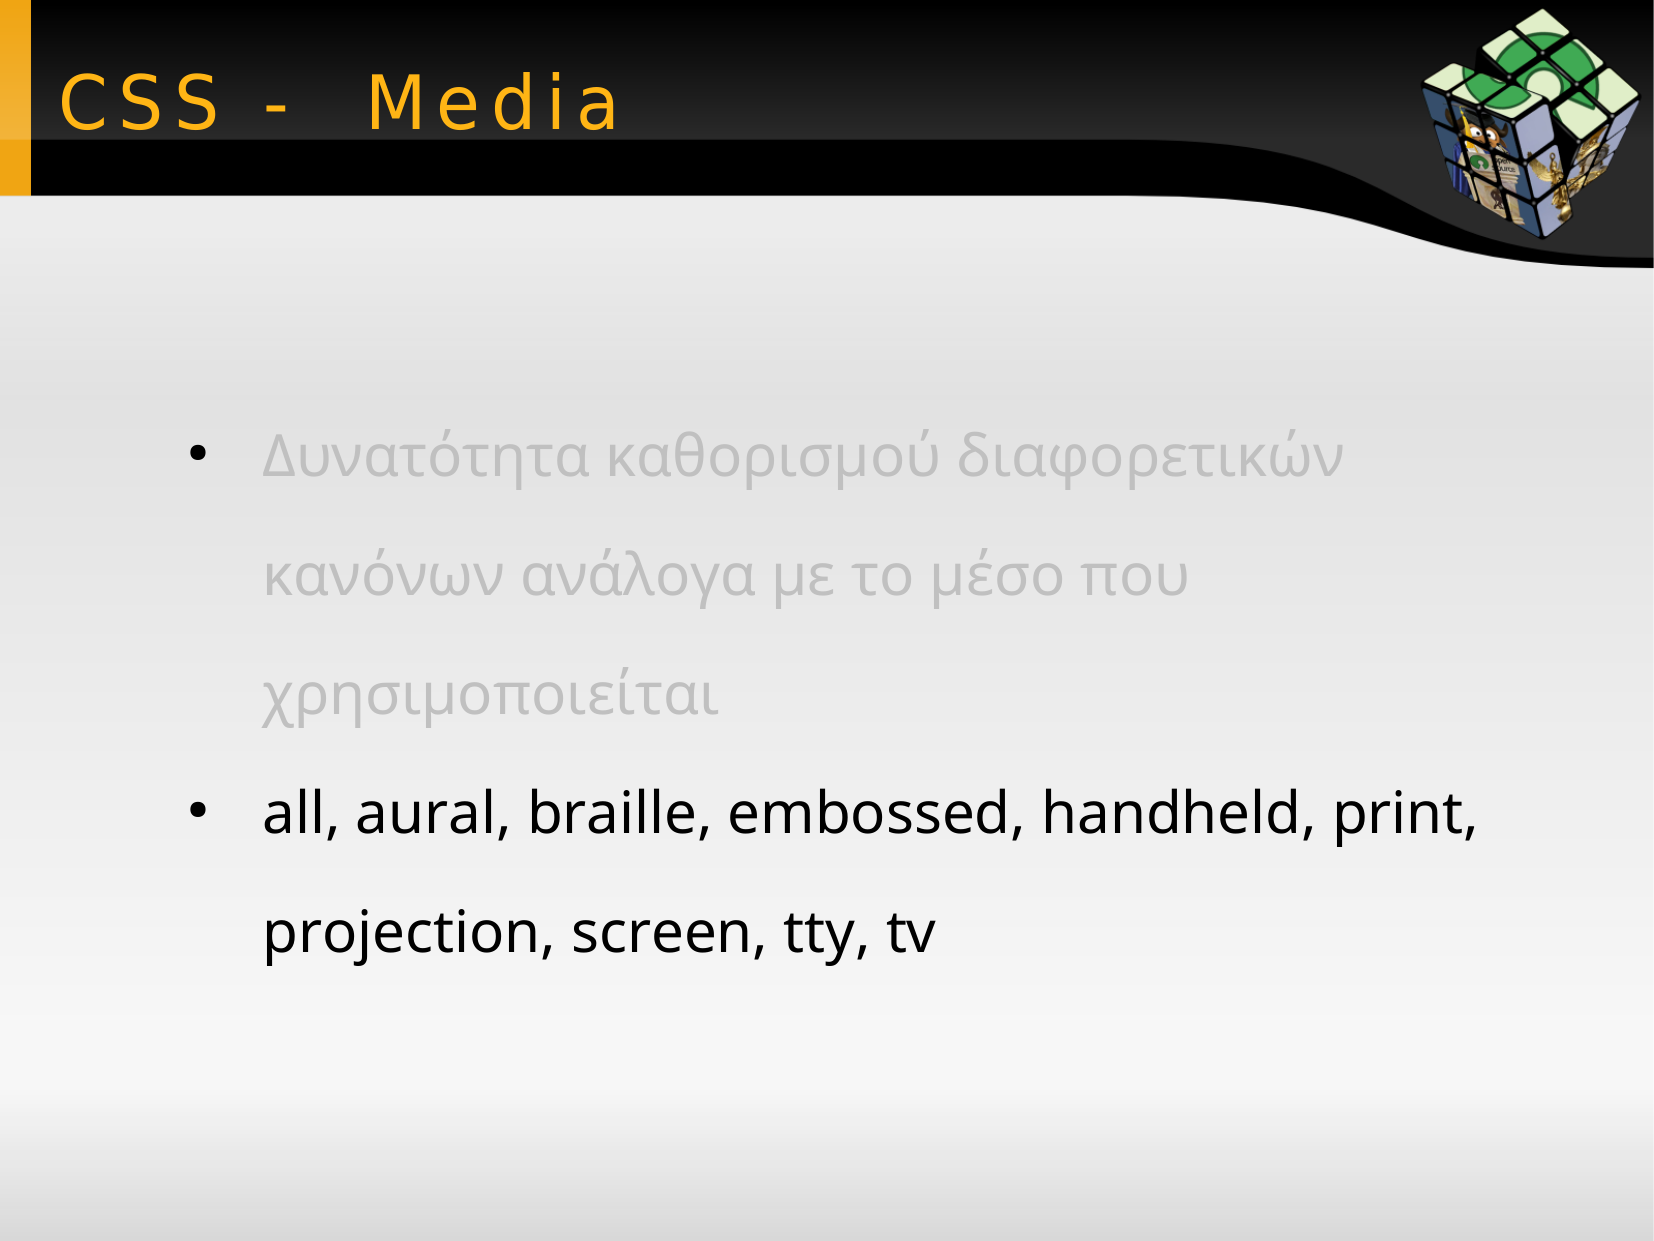

# CSS - Media
Δυνατότητα καθορισμού διαφορετικών κανόνων ανάλογα με το μέσο που χρησιμοποιείται
all, aural, braille, embossed, handheld, print, projection, screen, tty, tv